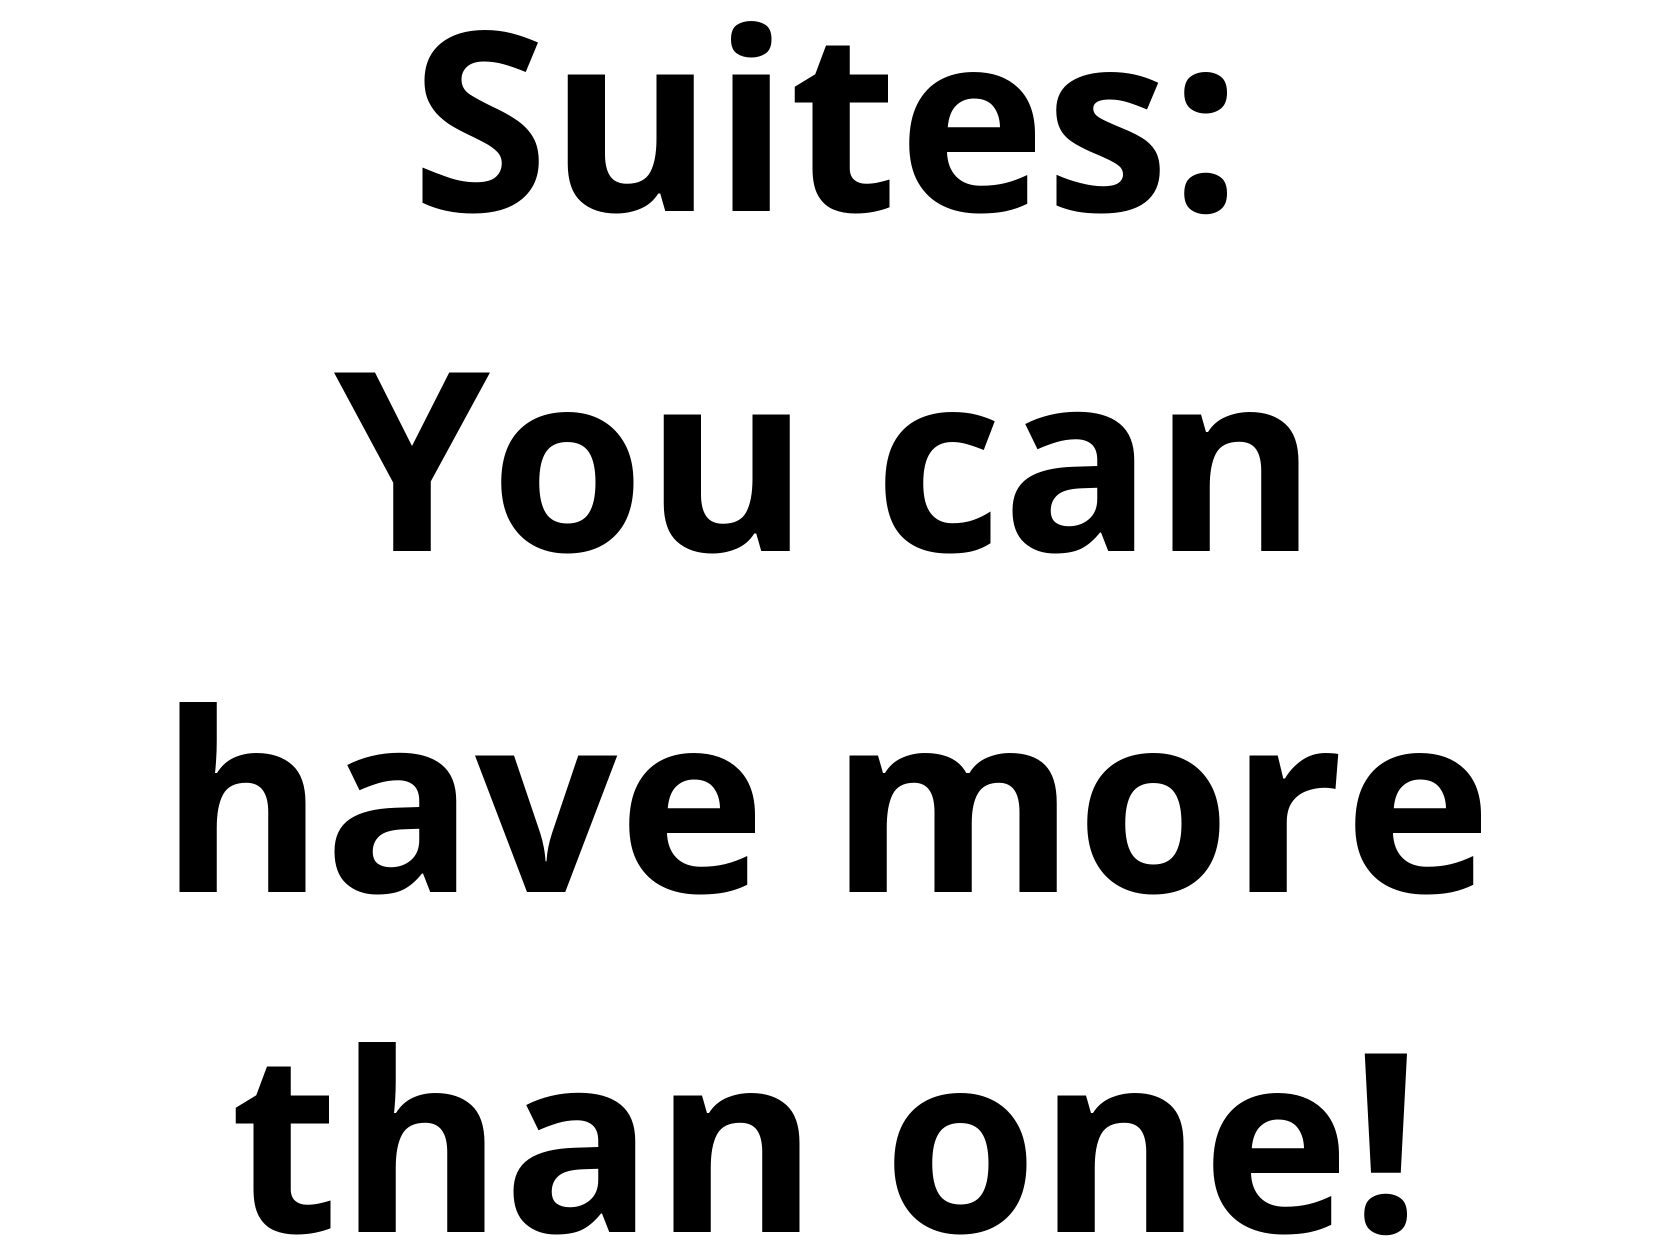

# Suites: You can have more than one!